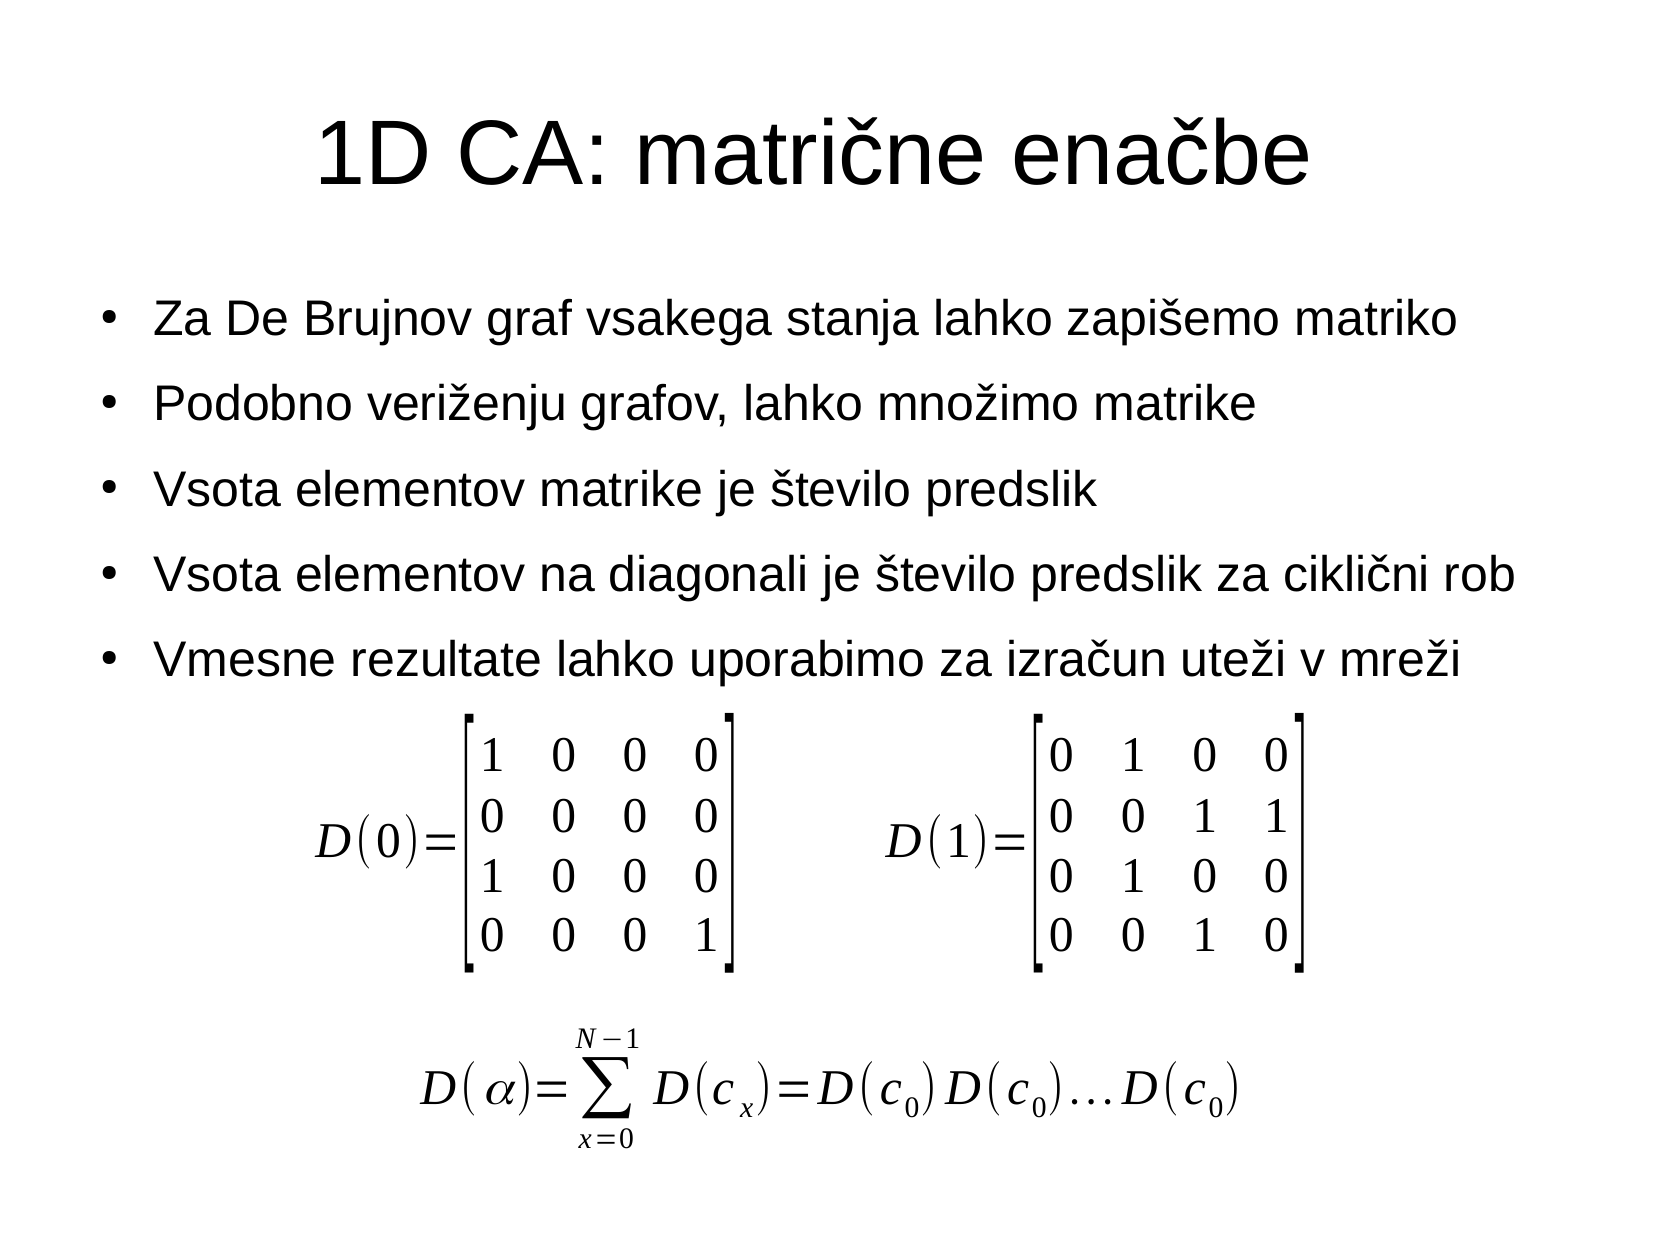

# 1D CA: matrične enačbe
Za De Brujnov graf vsakega stanja lahko zapišemo matriko
Podobno veriženju grafov, lahko množimo matrike
Vsota elementov matrike je število predslik
Vsota elementov na diagonali je število predslik za ciklični rob
Vmesne rezultate lahko uporabimo za izračun uteži v mreži